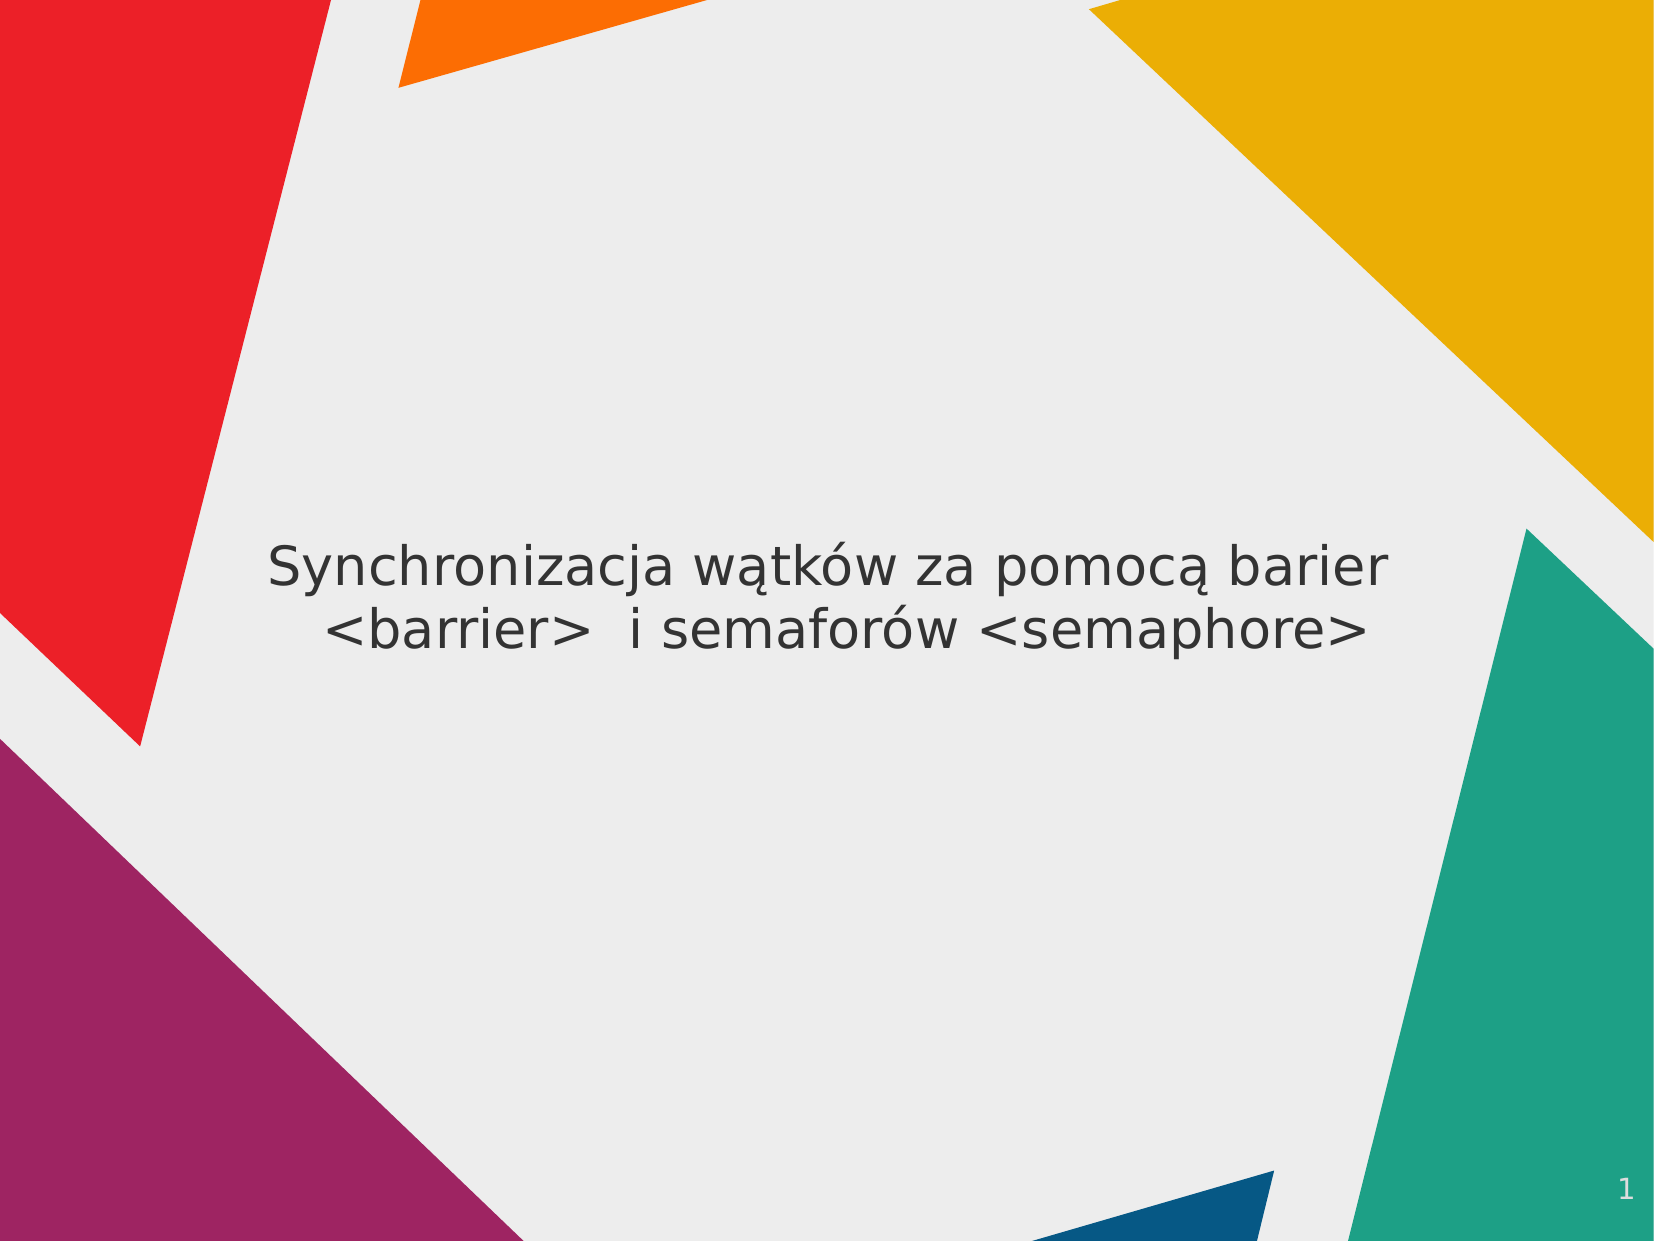

# Synchronizacja wątków za pomocą barier <barrier> i semaforów <semaphore>
1